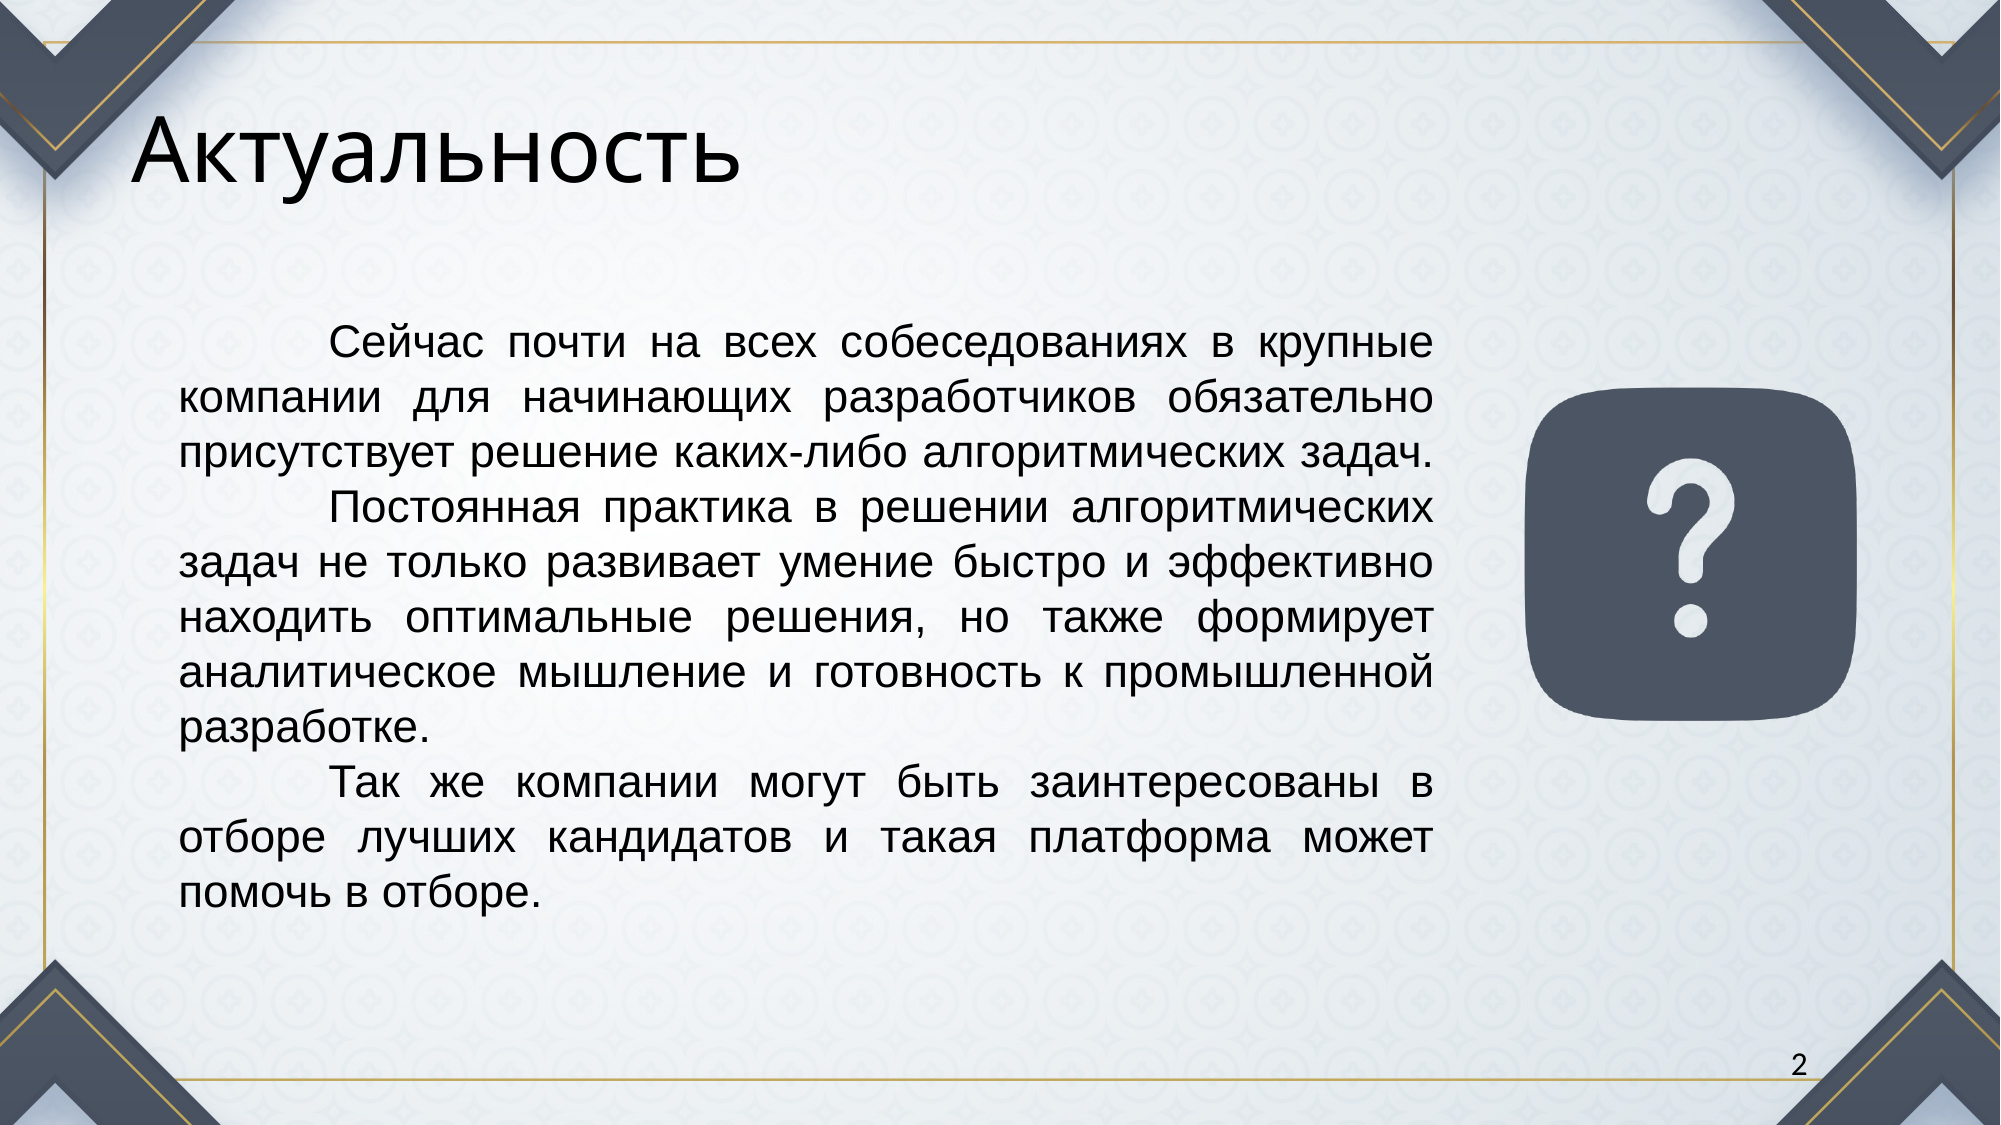

# Актуальность
	Сейчас почти на всех собеседованиях в крупные компании для начинающих разработчиков обязательно присутствует решение каких-либо алгоритмических задач.
	Постоянная практика в решении алгоритмических задач не только развивает умение быстро и эффективно находить оптимальные решения, но также формирует аналитическое мышление и готовность к промышленной разработке.
	Так же компании могут быть заинтересованы в отборе лучших кандидатов и такая платформа может помочь в отборе.